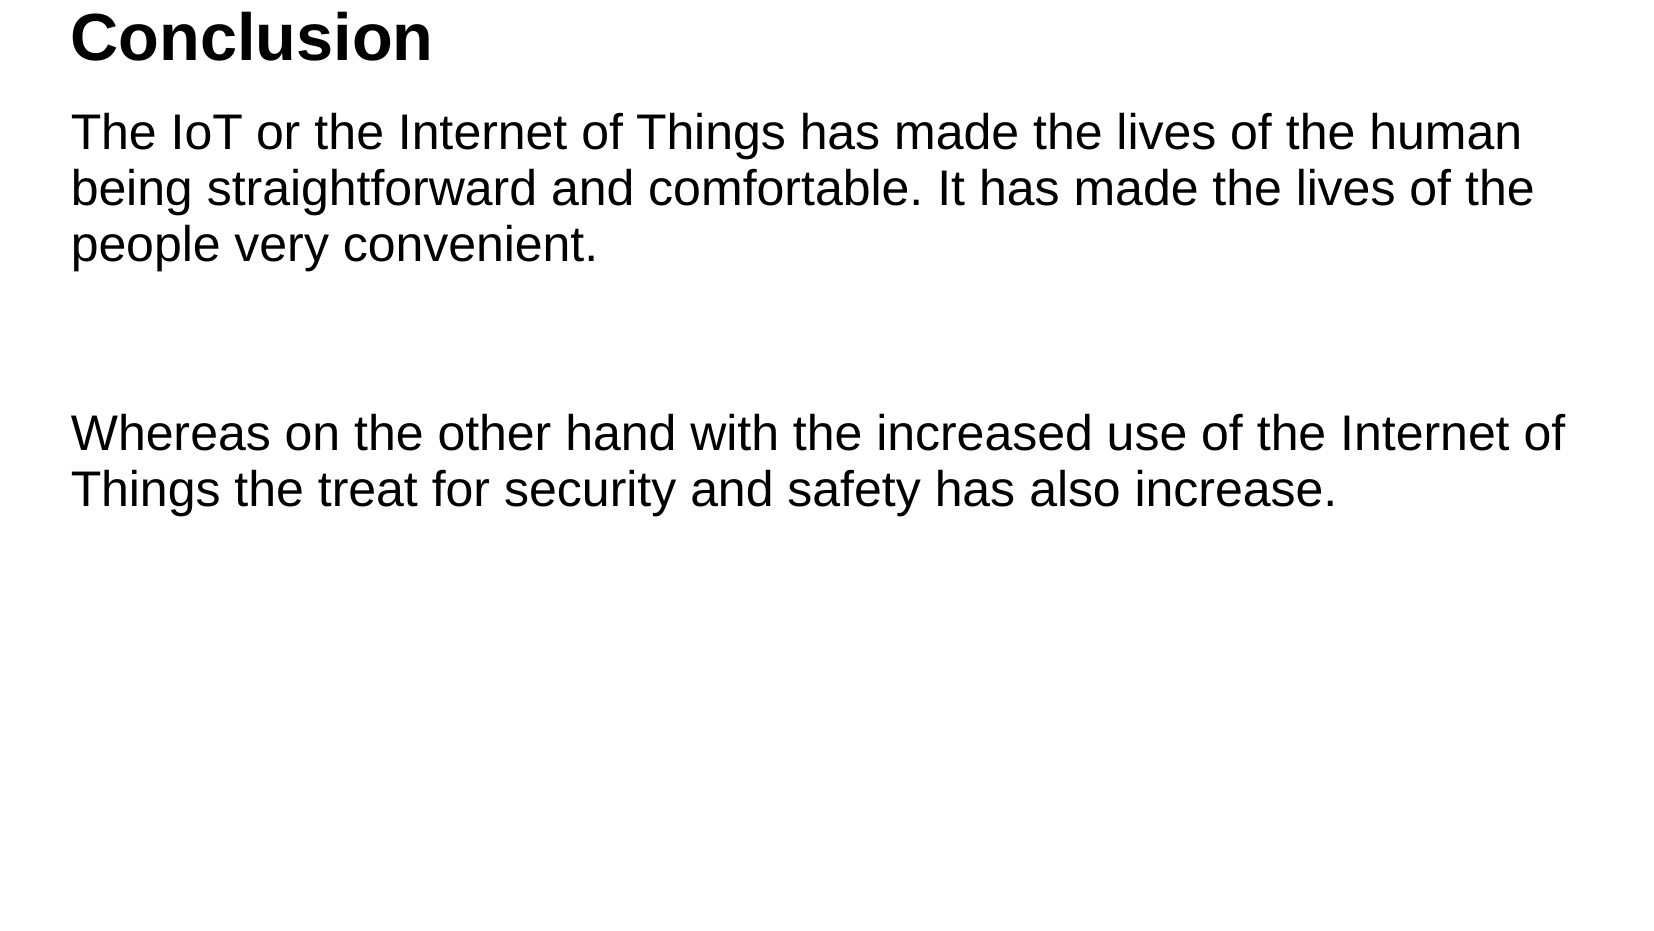

# Conclusion
The IoT or the Internet of Things has made the lives of the human being straightforward and comfortable. It has made the lives of the people very convenient.
Whereas on the other hand with the increased use of the Internet of Things the treat for security and safety has also increase.